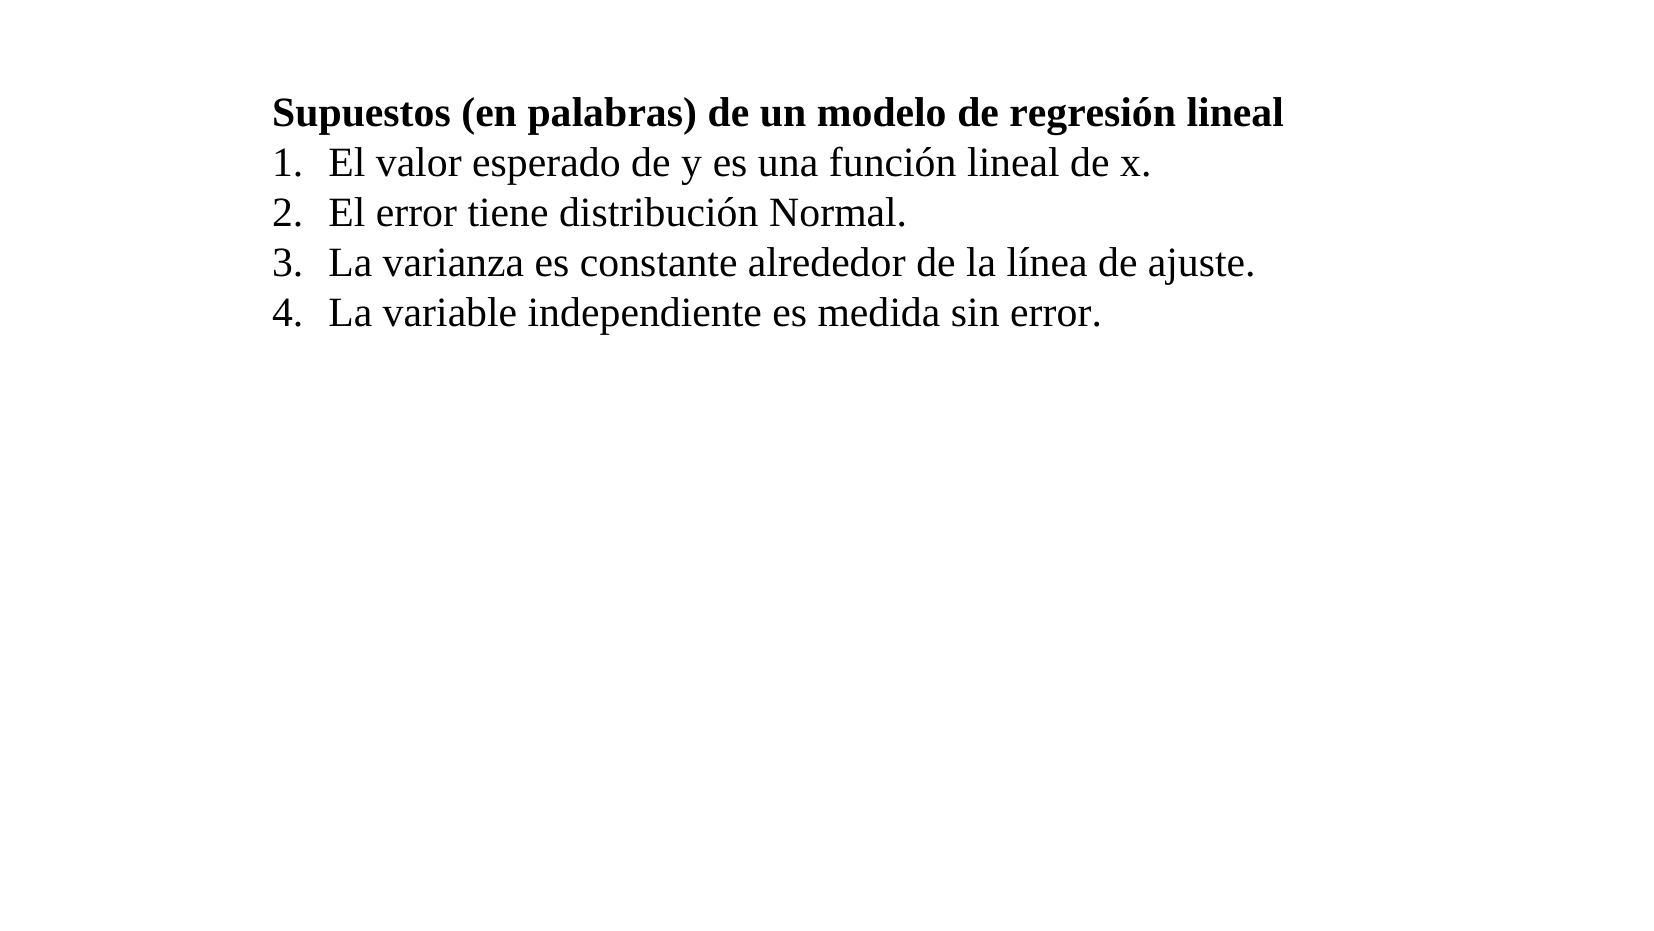

Supuestos (en palabras) de un modelo de regresión lineal
El valor esperado de y es una función lineal de x.
El error tiene distribución Normal.
La varianza es constante alrededor de la línea de ajuste.
La variable independiente es medida sin error.